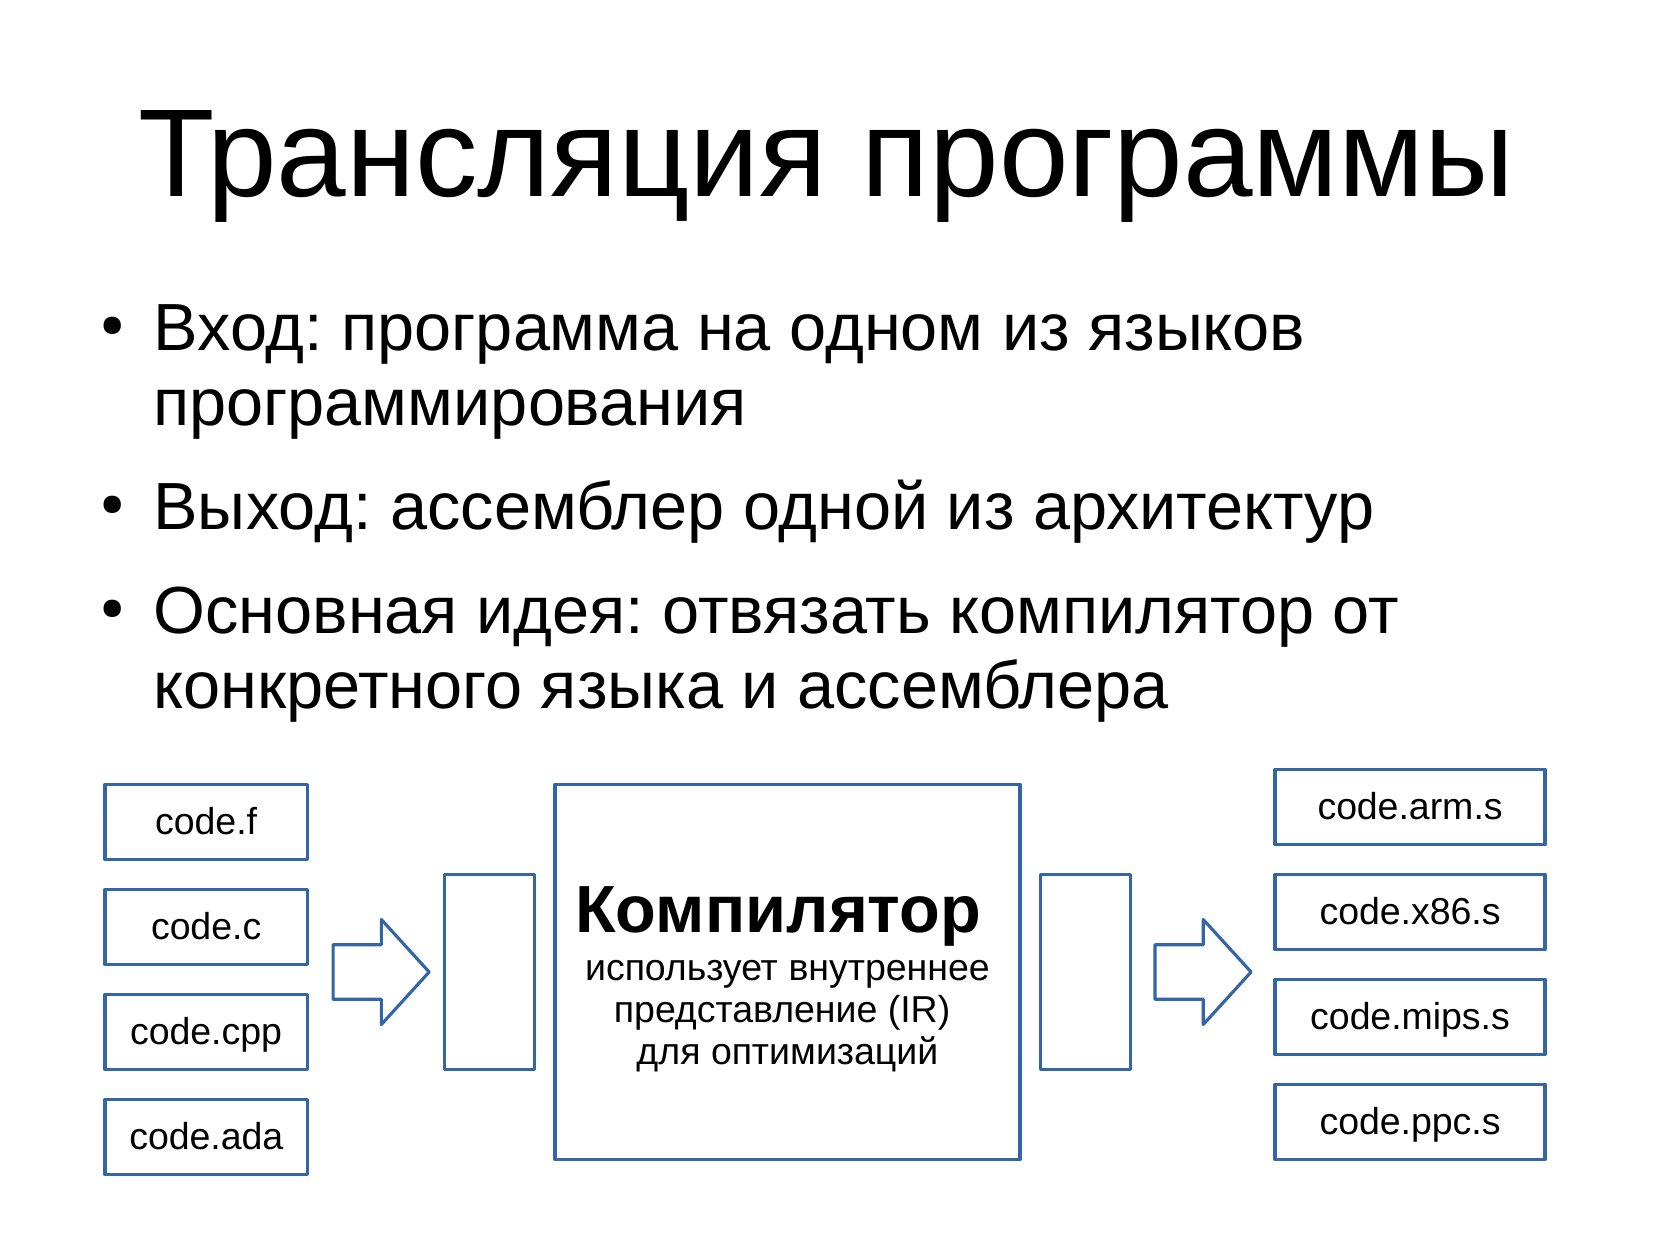

# Трансляция программы
Вход: программа на одном из языков программирования
Выход: ассемблер одной из архитектур
Основная идея: отвязать компилятор от конкретного языка и ассемблера
code.arm.s
code.f
Компилятор
использует внутреннее
представление (IR)
для оптимизаций
code.x86.s
code.c
code.mips.s
code.cpp
code.ppc.s
code.ada